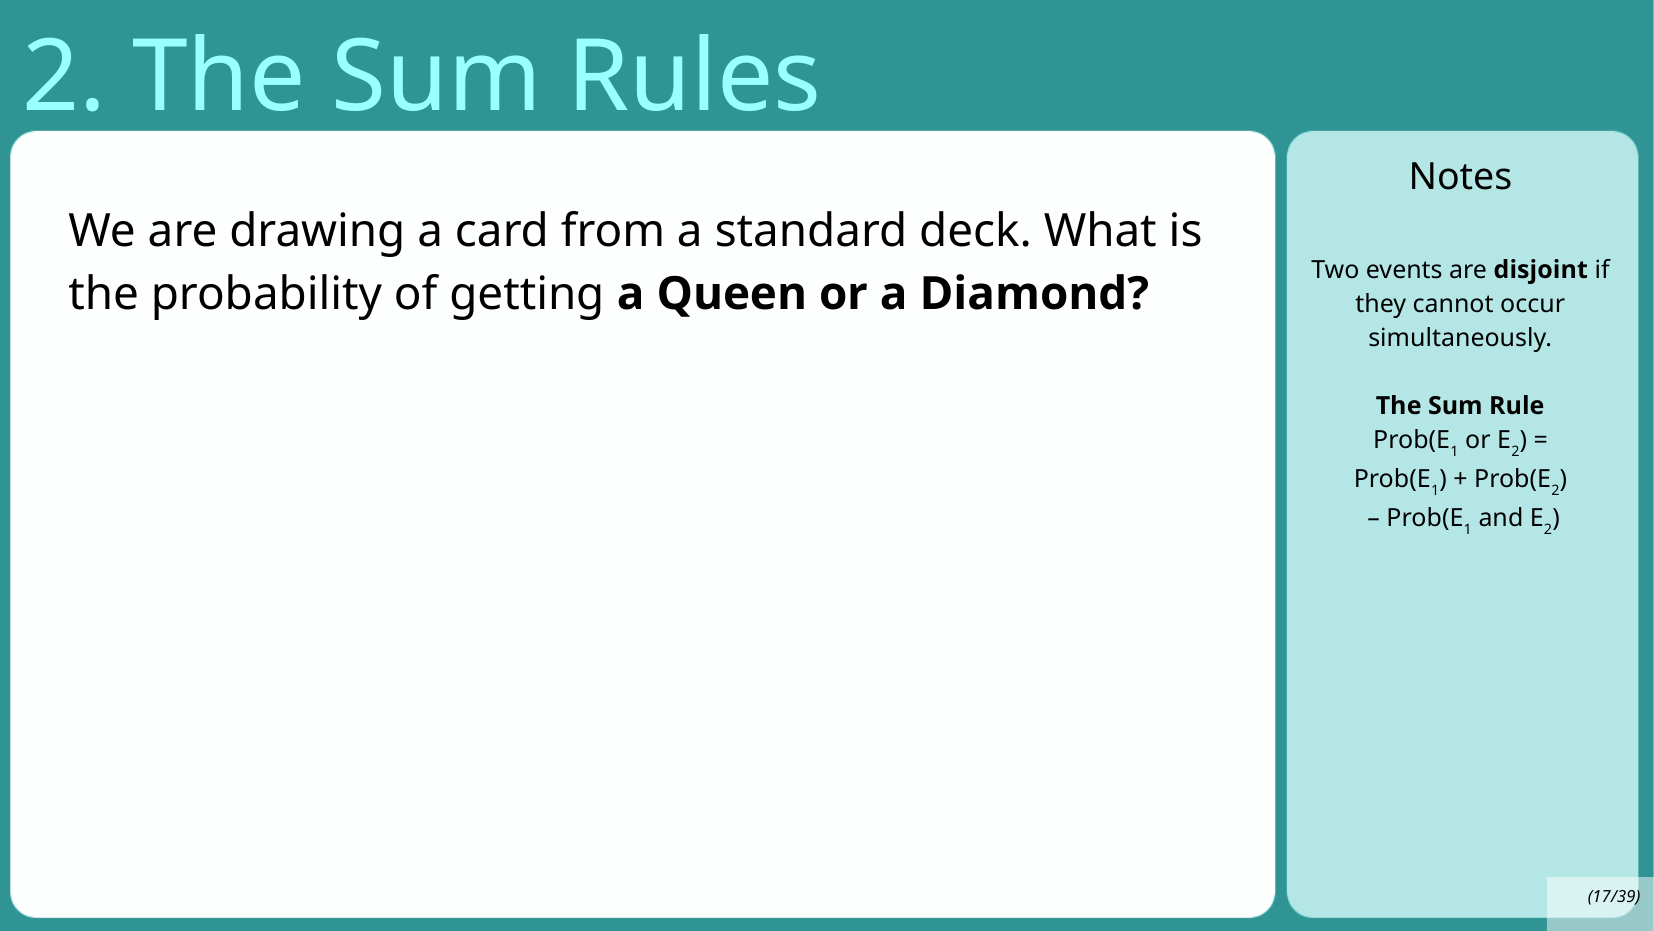

# 2. The Sum Rules
Notes
Two events are disjoint if they cannot occur simultaneously.
The Sum Rule
Prob(E1 or E2) =
Prob(E1) + Prob(E2)
 – Prob(E1 and E2)
We are drawing a card from a standard deck. What is the probability of getting a Queen or a Diamond?